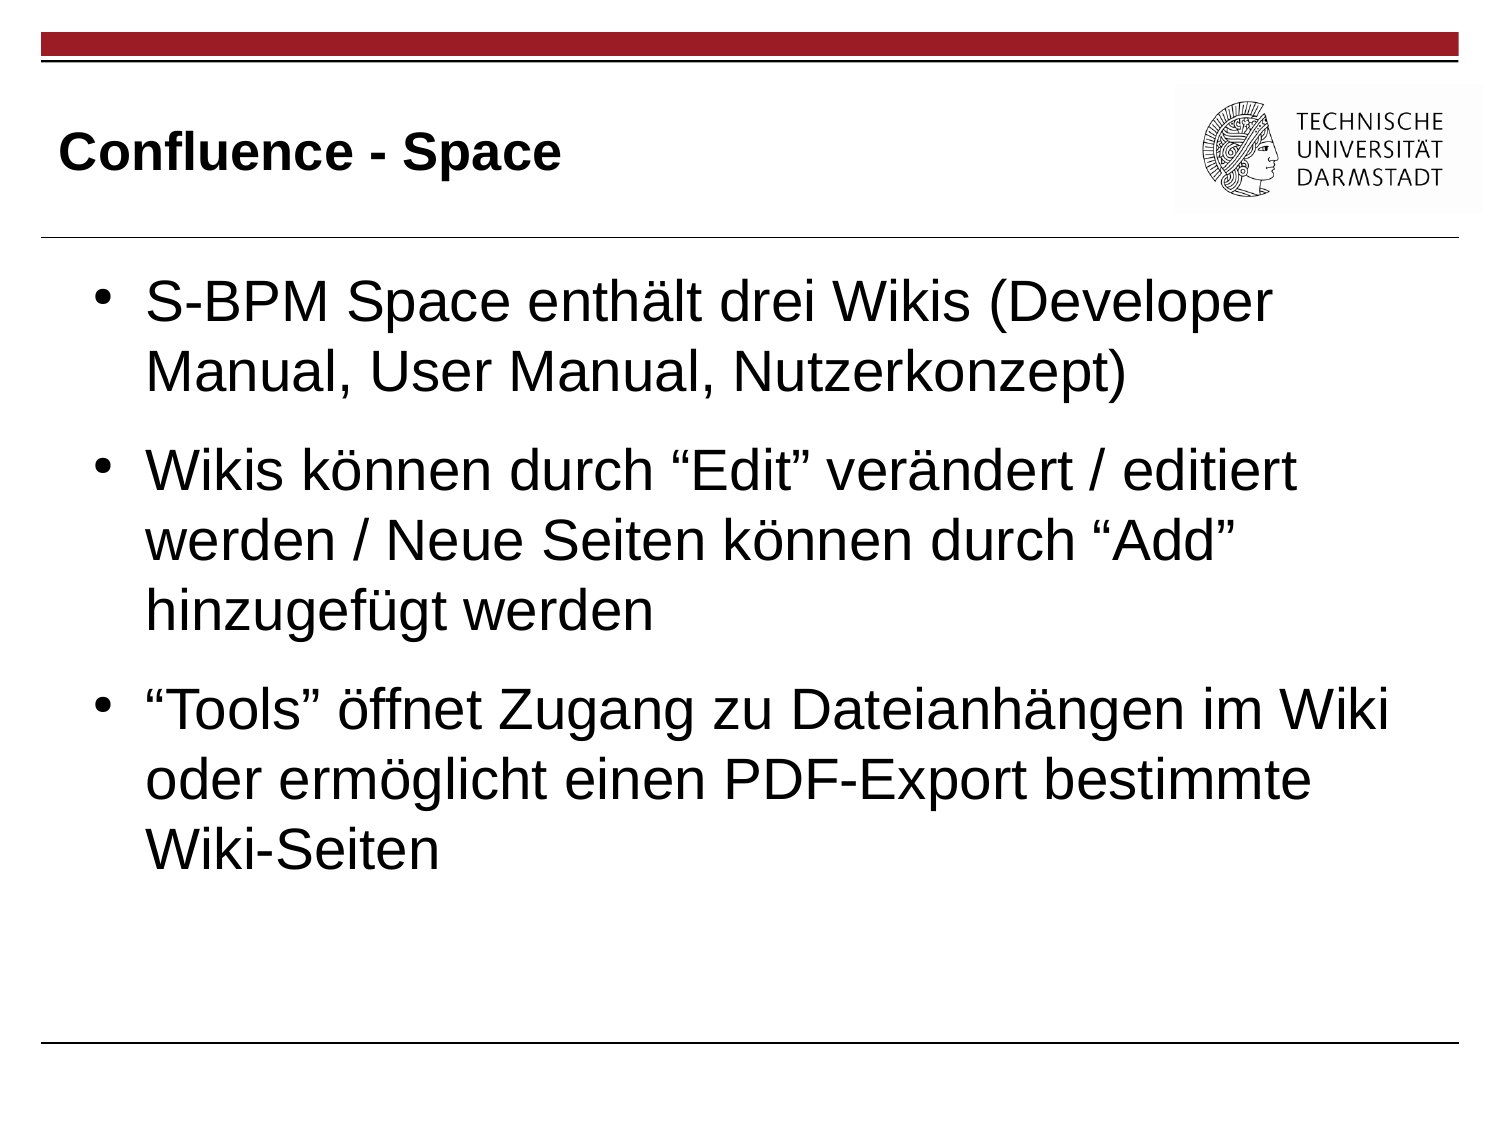

Confluence - Space
# S-BPM Space enthält drei Wikis (Developer Manual, User Manual, Nutzerkonzept)
Wikis können durch “Edit” verändert / editiert werden / Neue Seiten können durch “Add” hinzugefügt werden
“Tools” öffnet Zugang zu Dateianhängen im Wiki oder ermöglicht einen PDF-Export bestimmte Wiki-Seiten